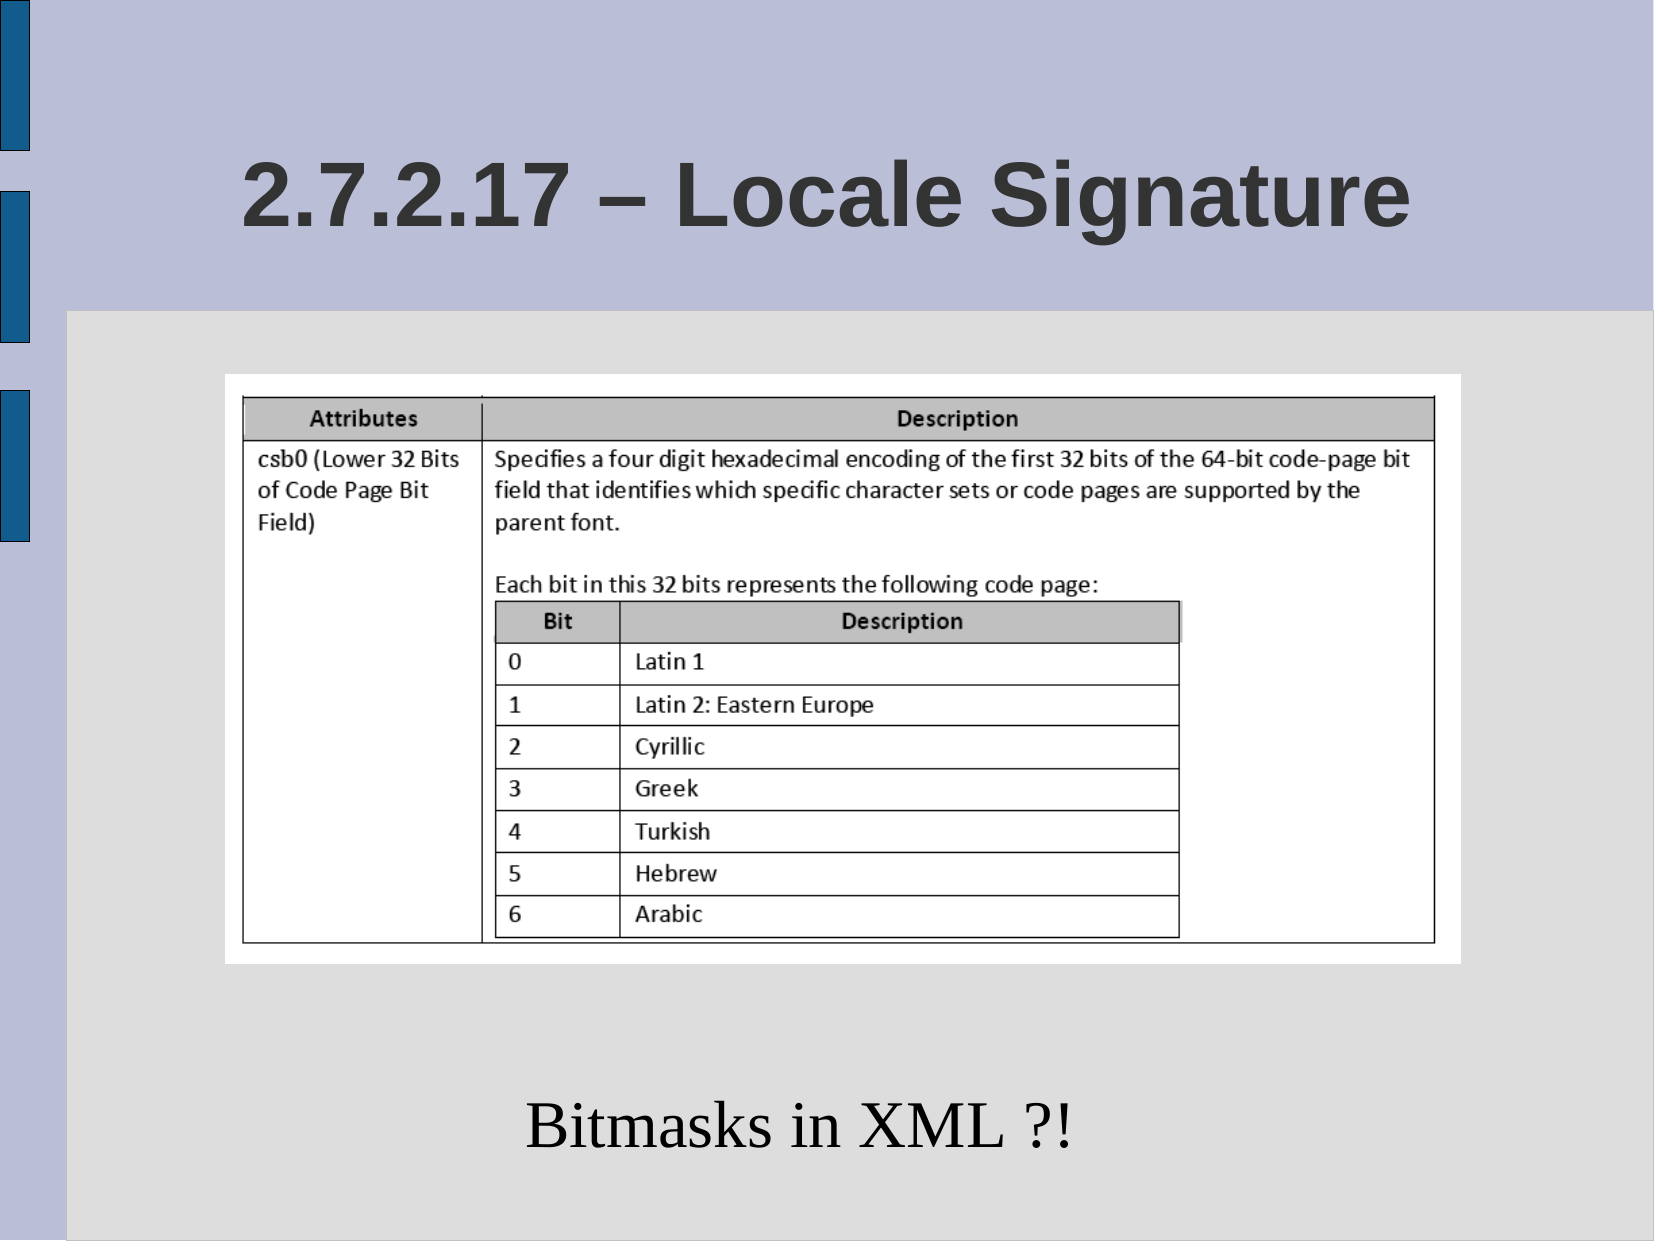

# 2.7.2.17 – Locale Signature
Bitmasks in XML ?!